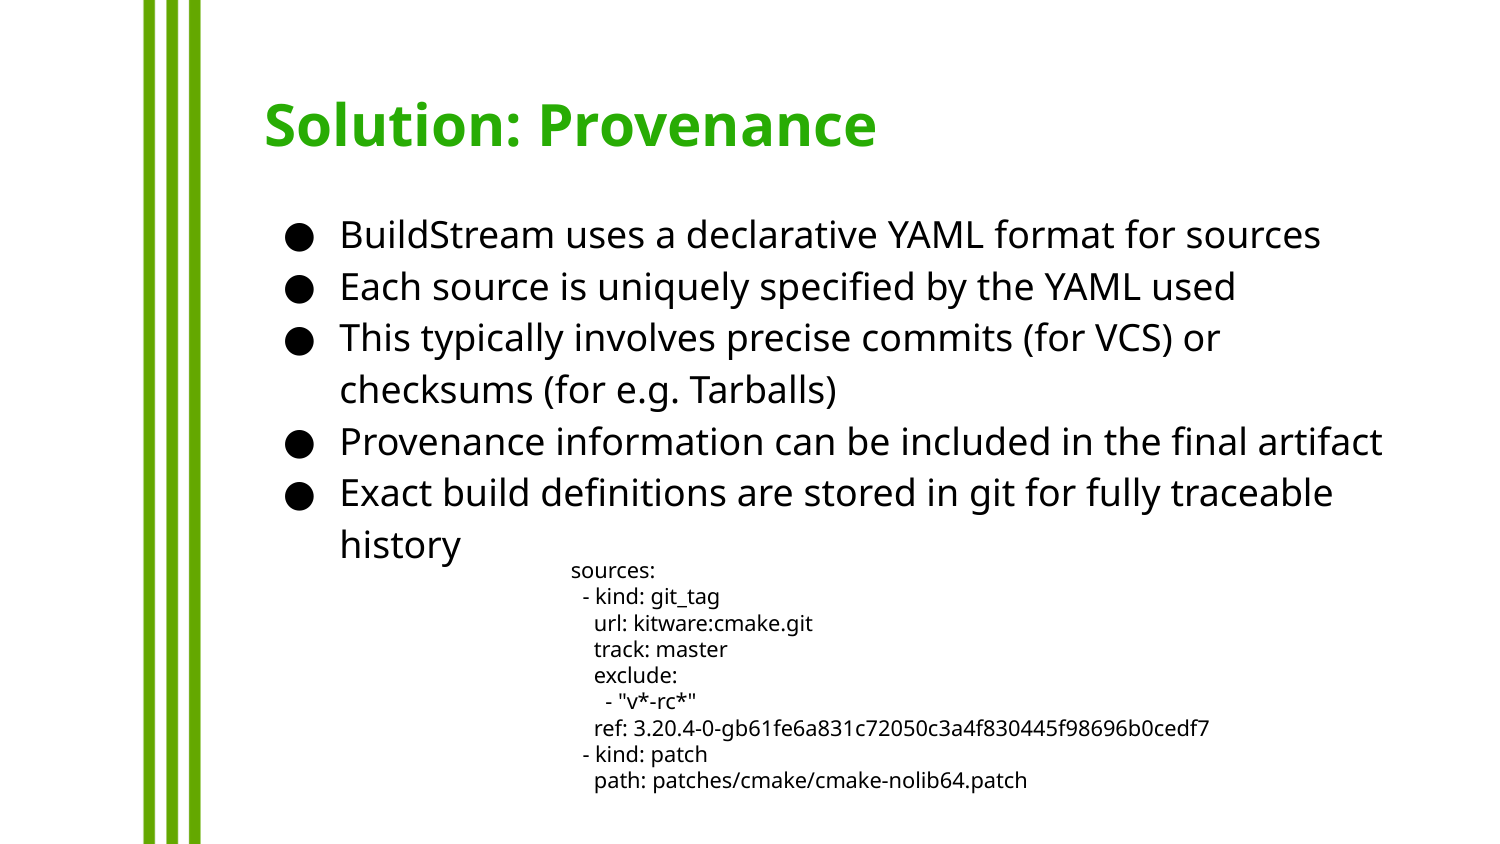

# Solution: Provenance
BuildStream uses a declarative YAML format for sources
Each source is uniquely specified by the YAML used
This typically involves precise commits (for VCS) or checksums (for e.g. Tarballs)
Provenance information can be included in the final artifact
Exact build definitions are stored in git for fully traceable history
sources:
 - kind: git_tag
 url: kitware:cmake.git
 track: master
 exclude:
 - "v*-rc*"
 ref: 3.20.4-0-gb61fe6a831c72050c3a4f830445f98696b0cedf7
 - kind: patch
 path: patches/cmake/cmake-nolib64.patch